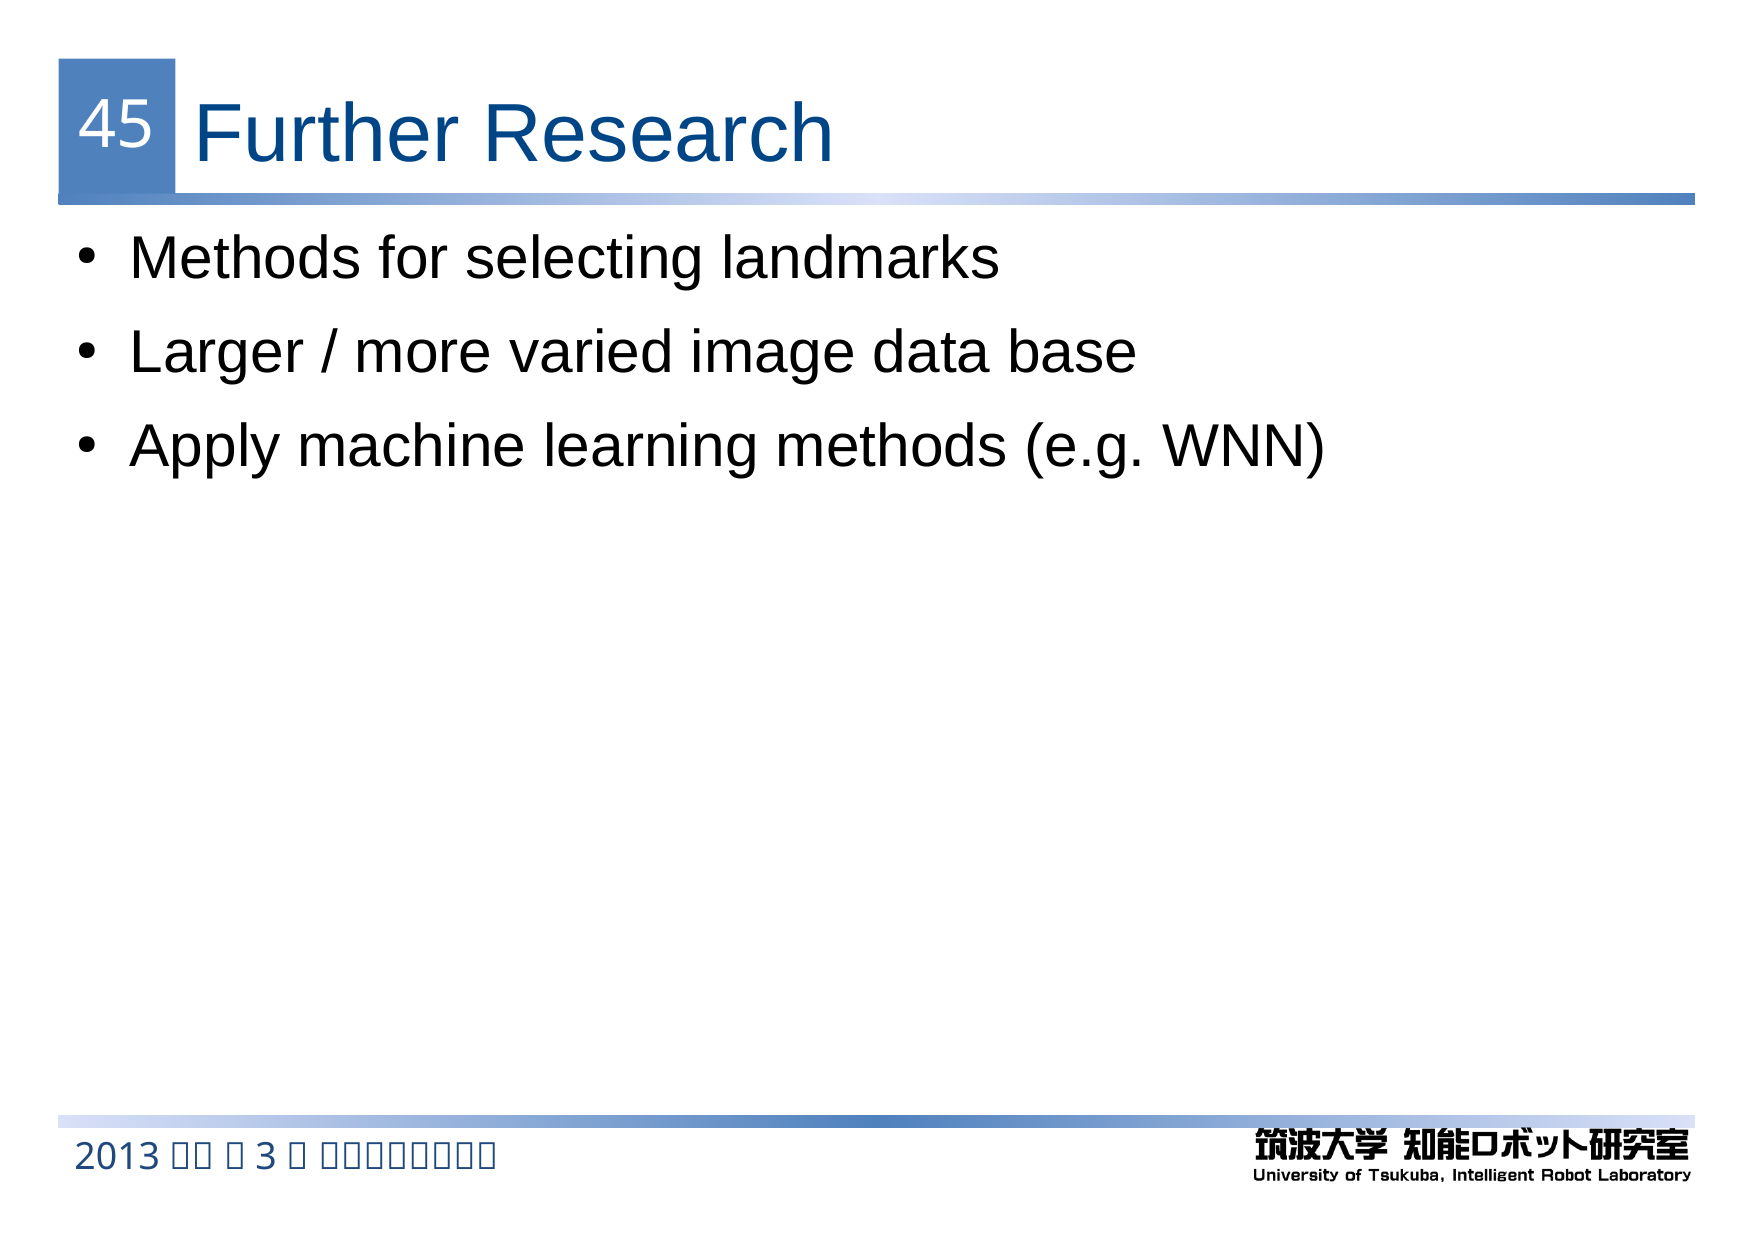

# Further Research
Methods for selecting landmarks
Larger / more varied image data base
Apply machine learning methods (e.g. WNN)